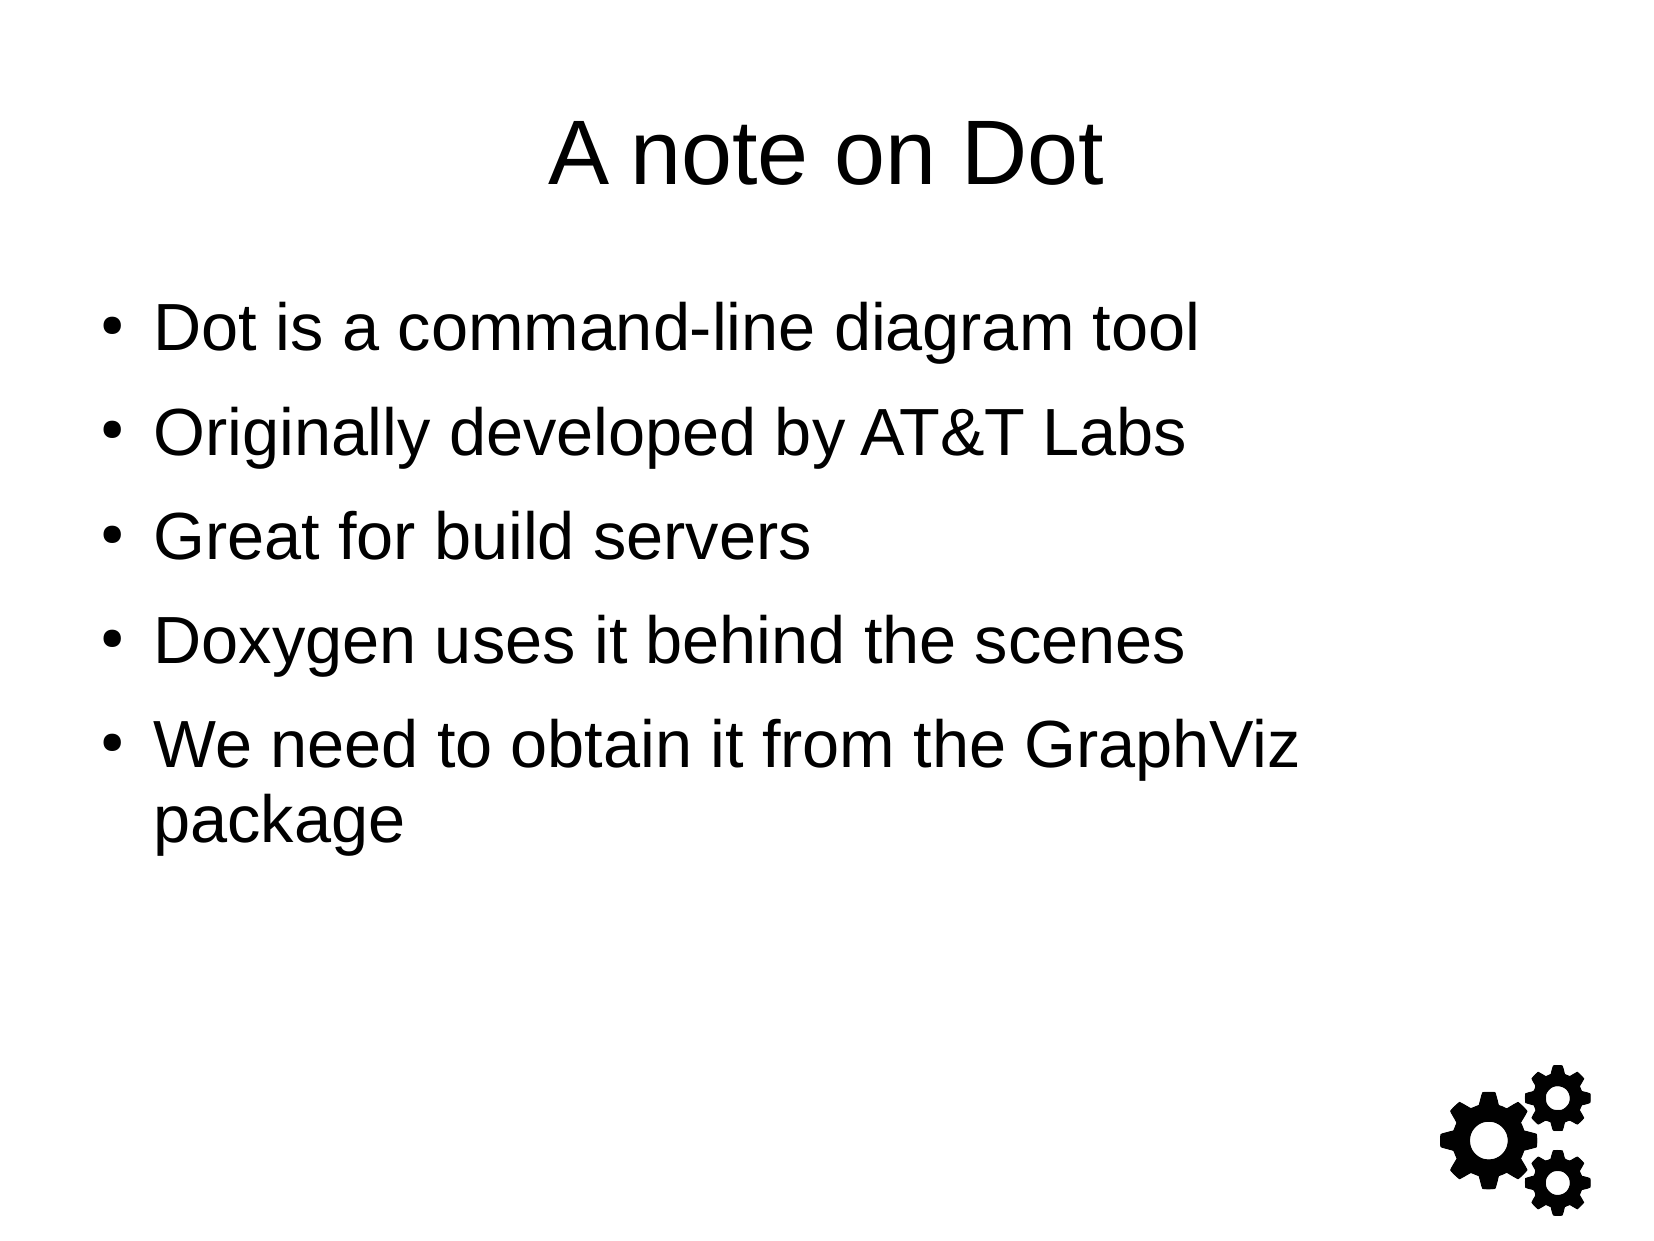

# A note on Dot
Dot is a command-line diagram tool
Originally developed by AT&T Labs
Great for build servers
Doxygen uses it behind the scenes
We need to obtain it from the GraphViz package